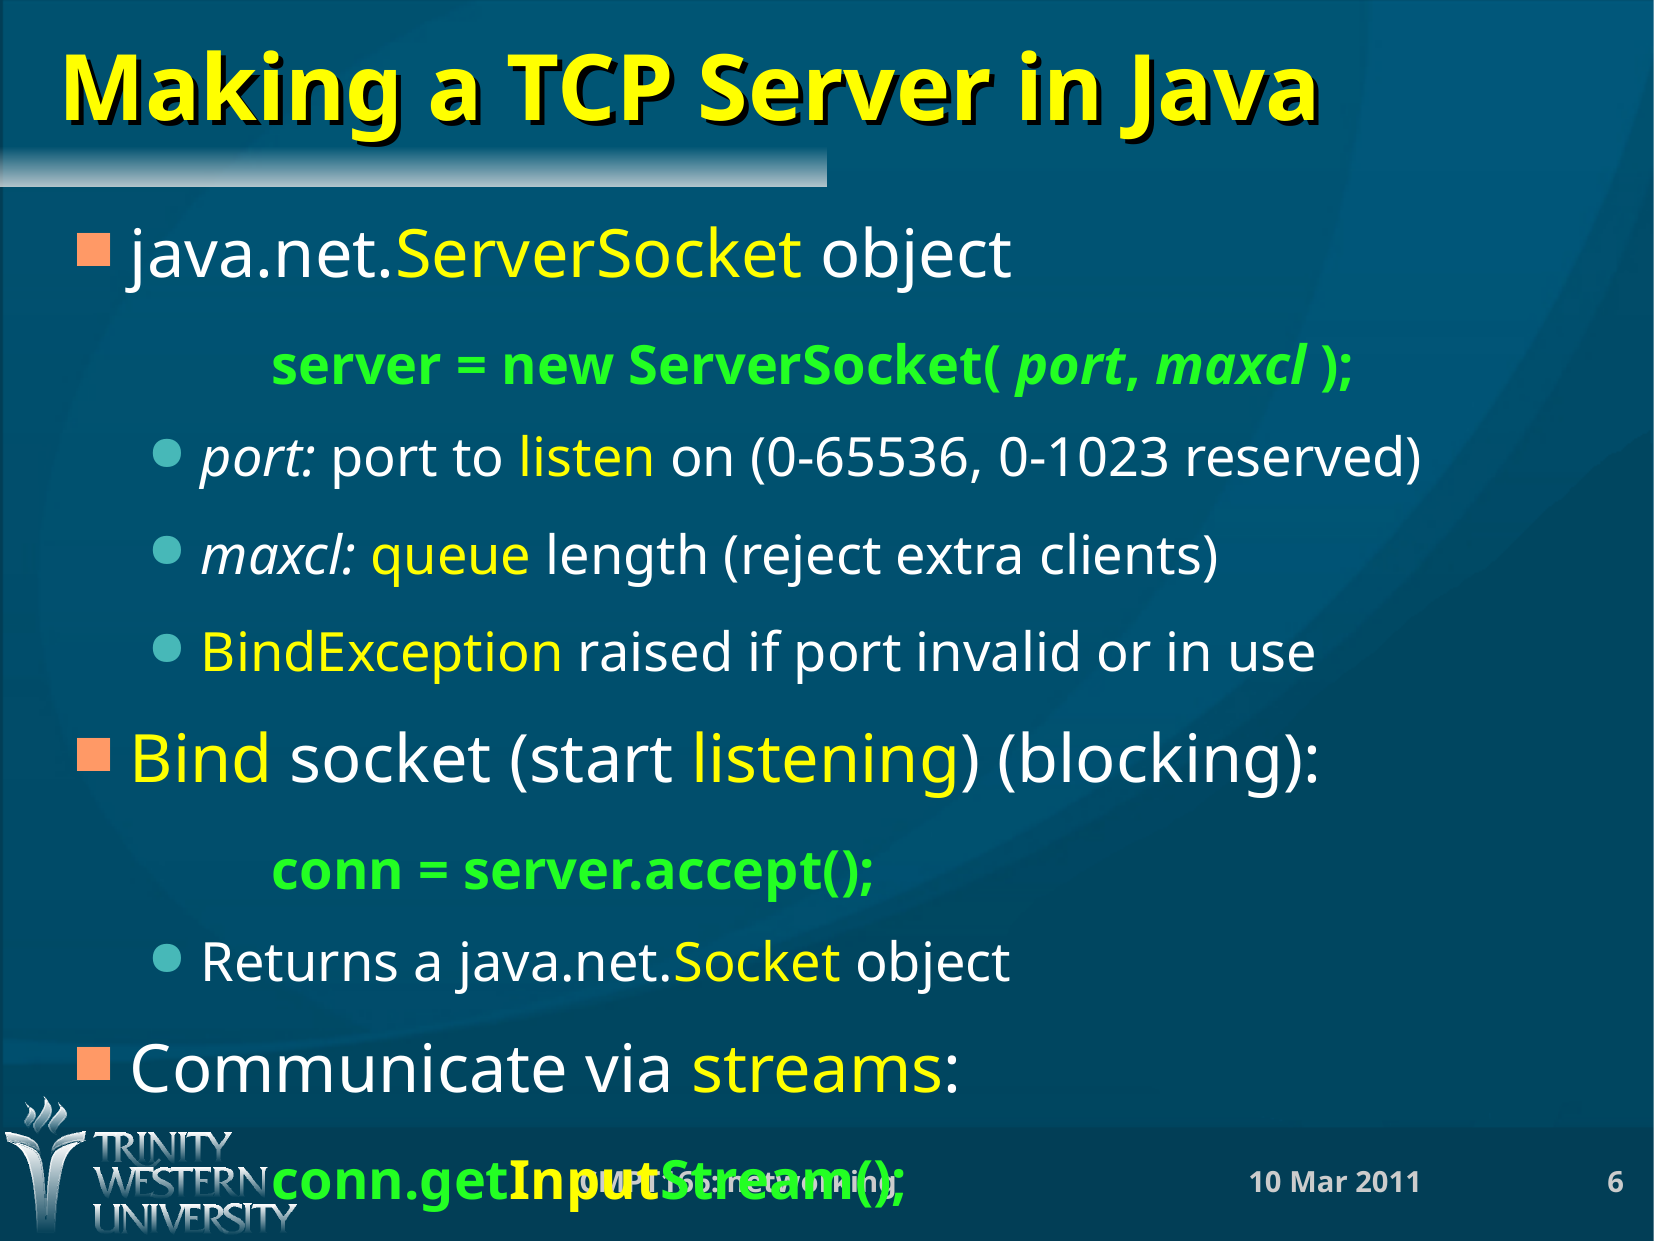

# Making a TCP Server in Java
java.net.ServerSocket object
server = new ServerSocket( port, maxcl );
port: port to listen on (0-65536, 0-1023 reserved)
maxcl: queue length (reject extra clients)
BindException raised if port invalid or in use
Bind socket (start listening) (blocking):
conn = server.accept();
Returns a java.net.Socket object
Communicate via streams:
conn.getInputStream();
conn.getOutputStream();
CMPT166: networking
10 Mar 2011
6